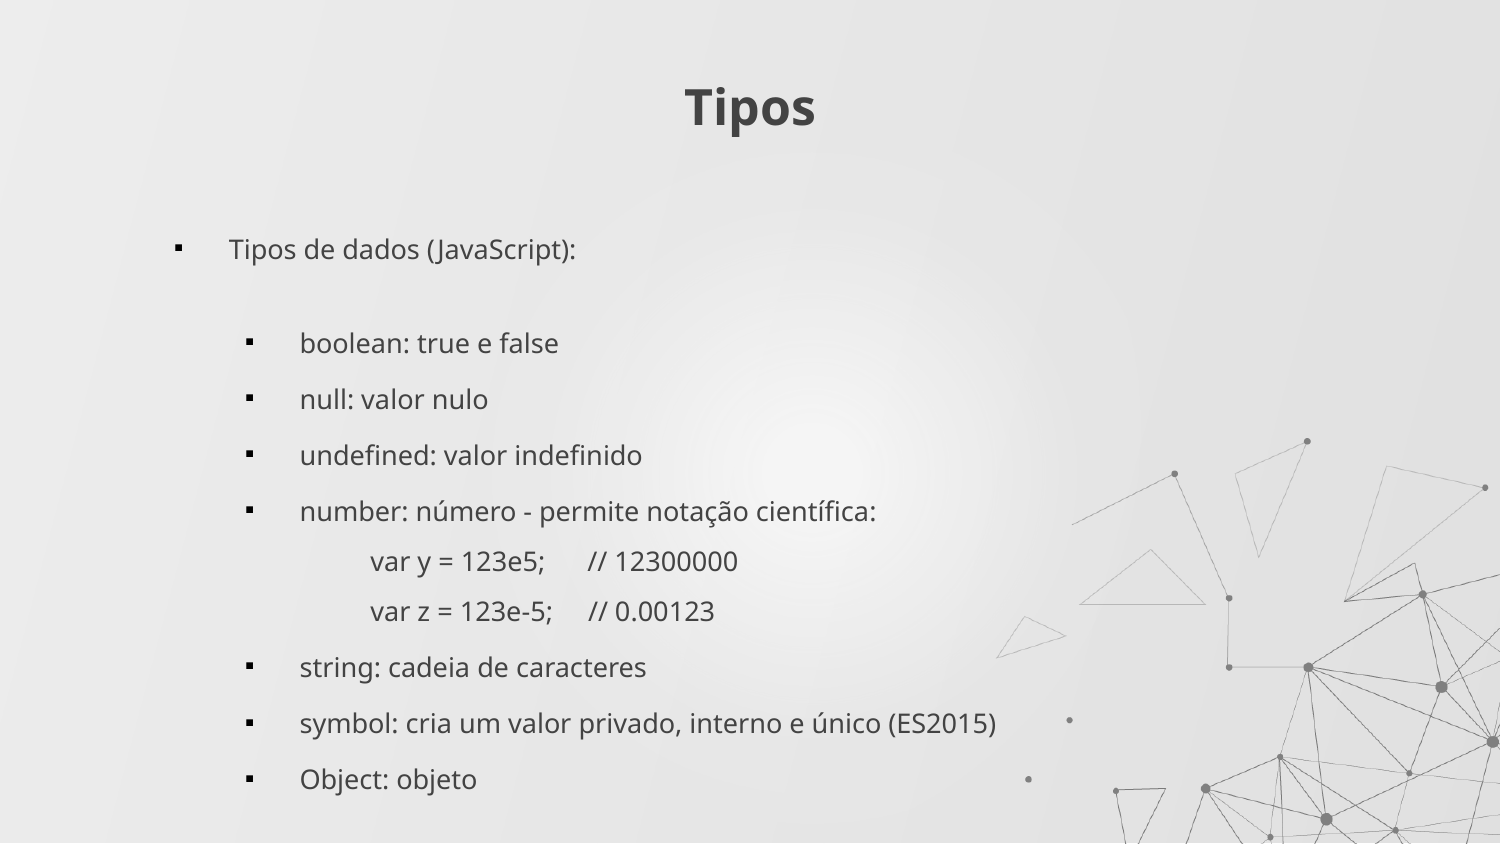

Tipos
# Tipos de dados (JavaScript):
boolean: true e false
null: valor nulo
undefined: valor indefinido
number: número - permite notação científica:
var y = 123e5; // 12300000
var z = 123e-5; // 0.00123
string: cadeia de caracteres
symbol: cria um valor privado, interno e único (ES2015)
Object: objeto